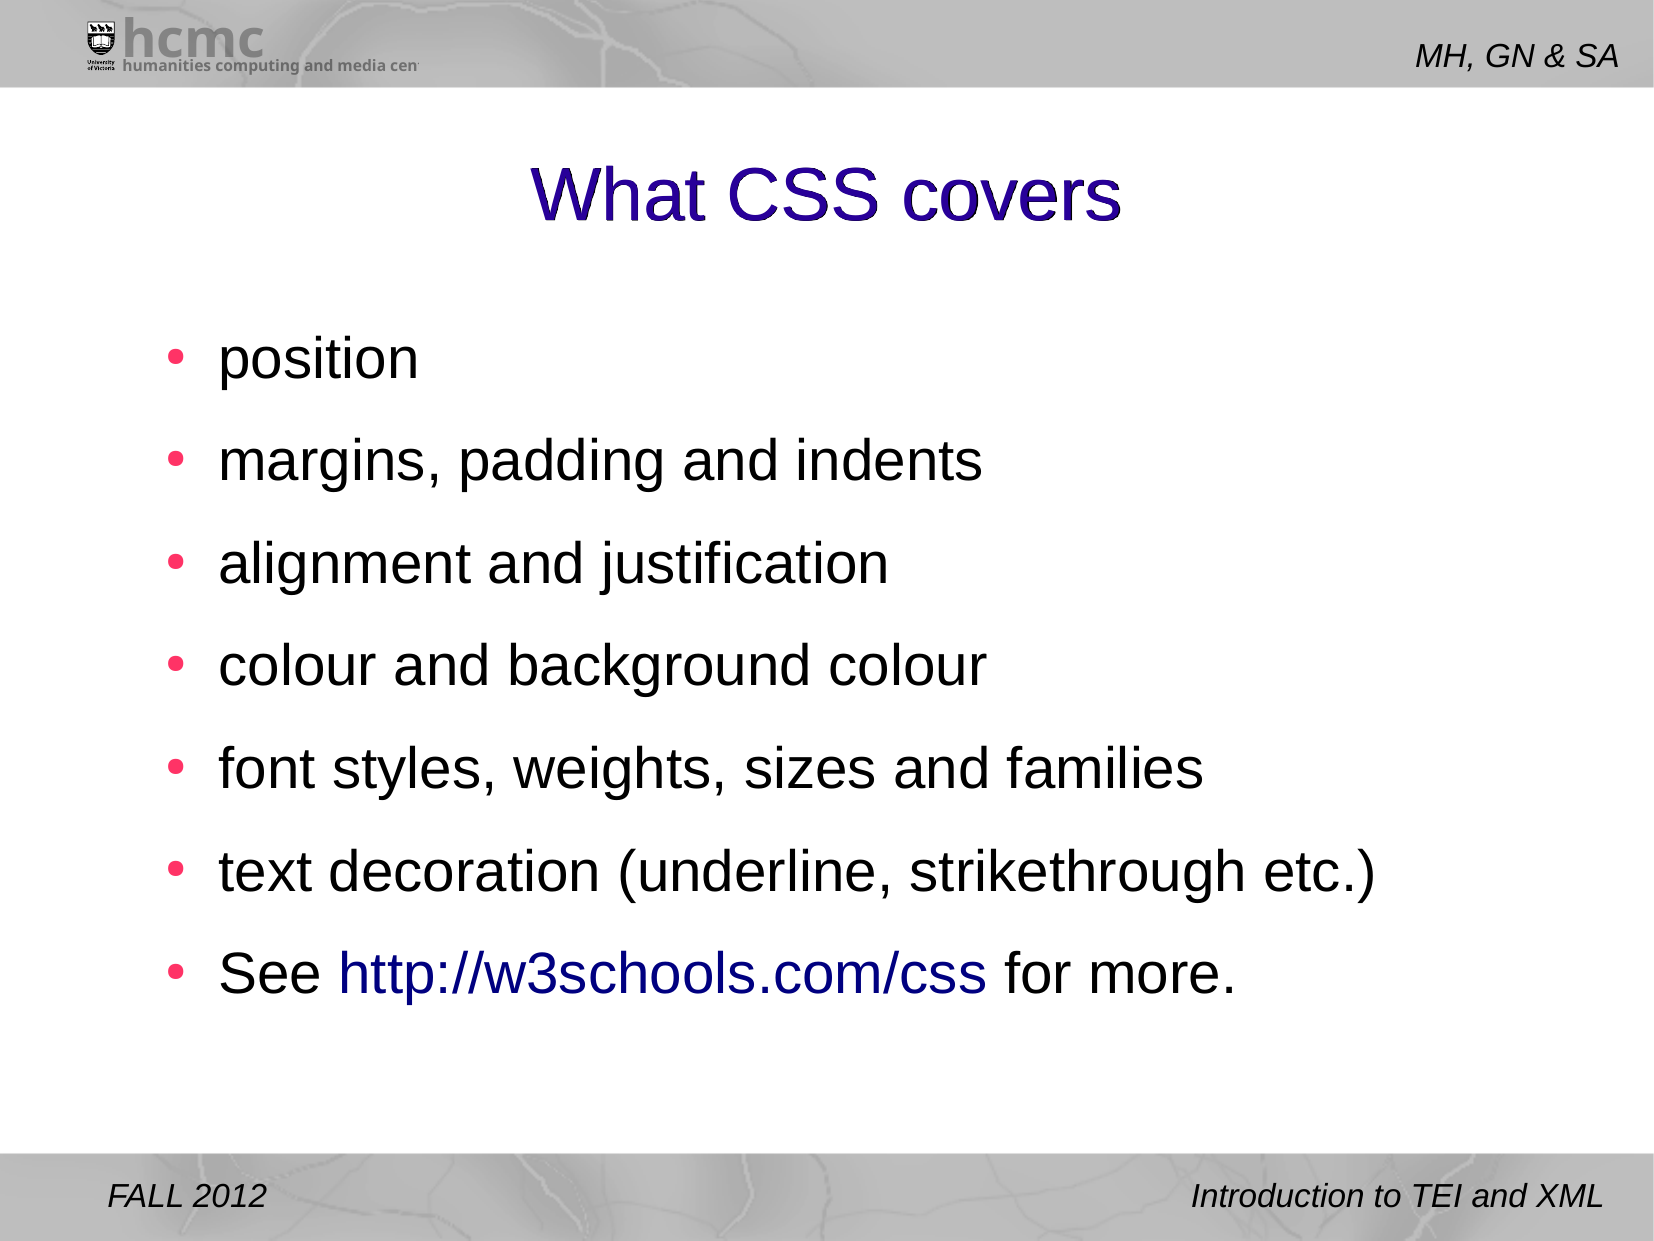

# What CSS covers
position
margins, padding and indents
alignment and justification
colour and background colour
font styles, weights, sizes and families
text decoration (underline, strikethrough etc.)
See http://w3schools.com/css for more.